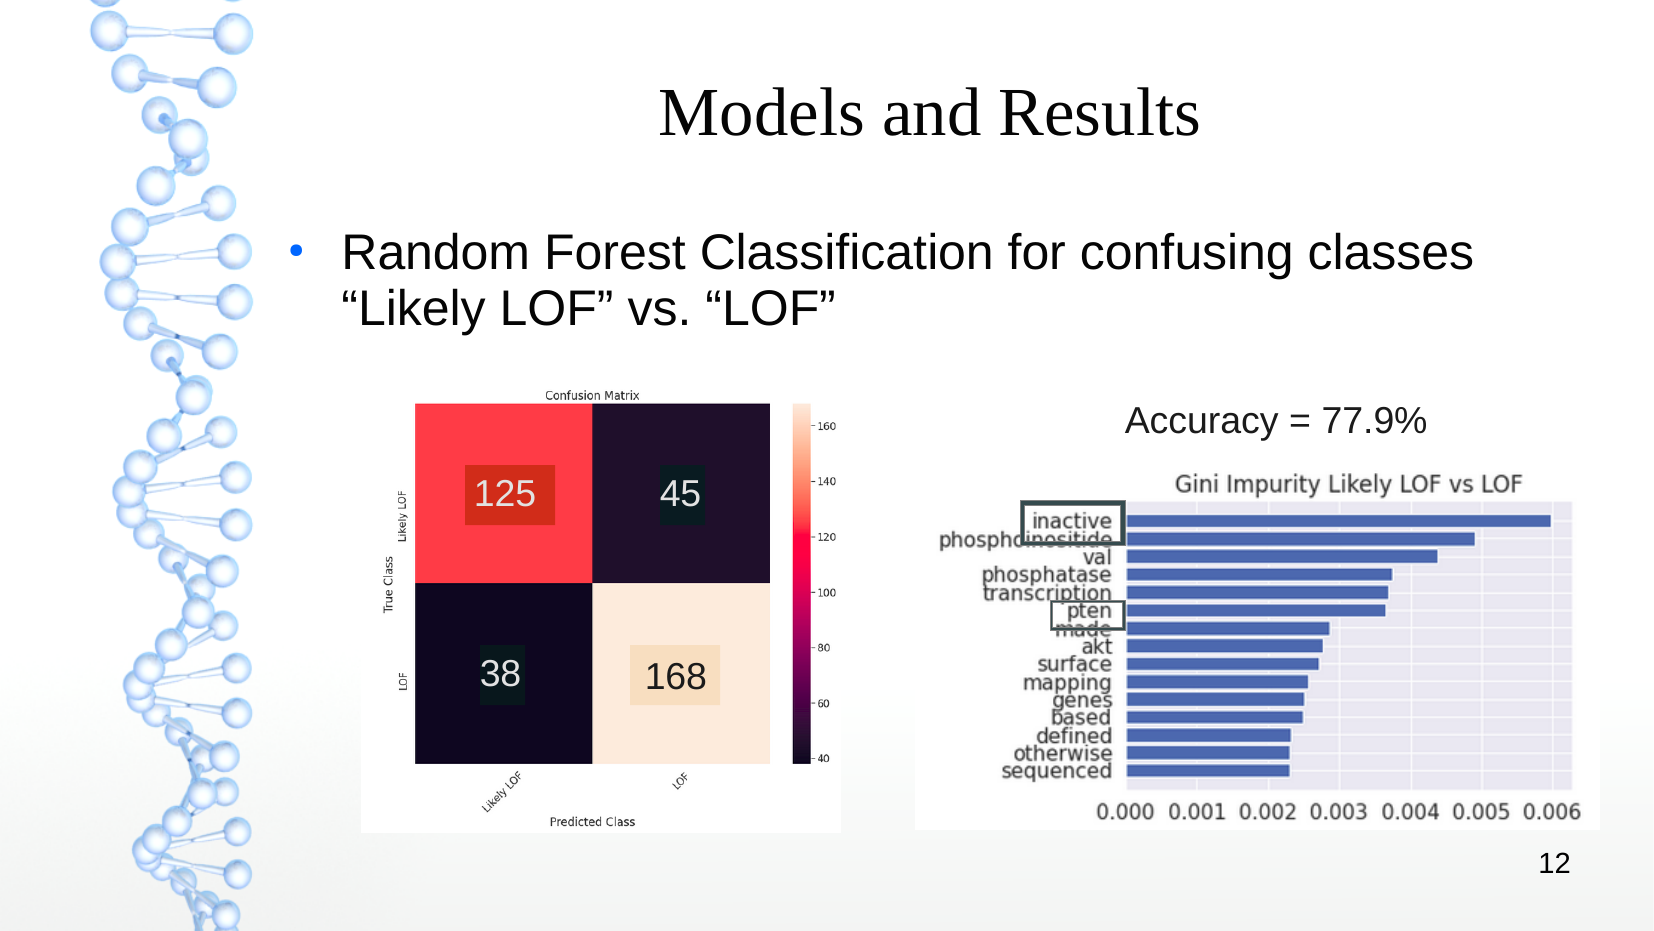

# Models and Results
Random Forest Classification for confusing classes “Likely LOF” vs. “LOF”
Accuracy = 77.9%
125
45
38
168
12